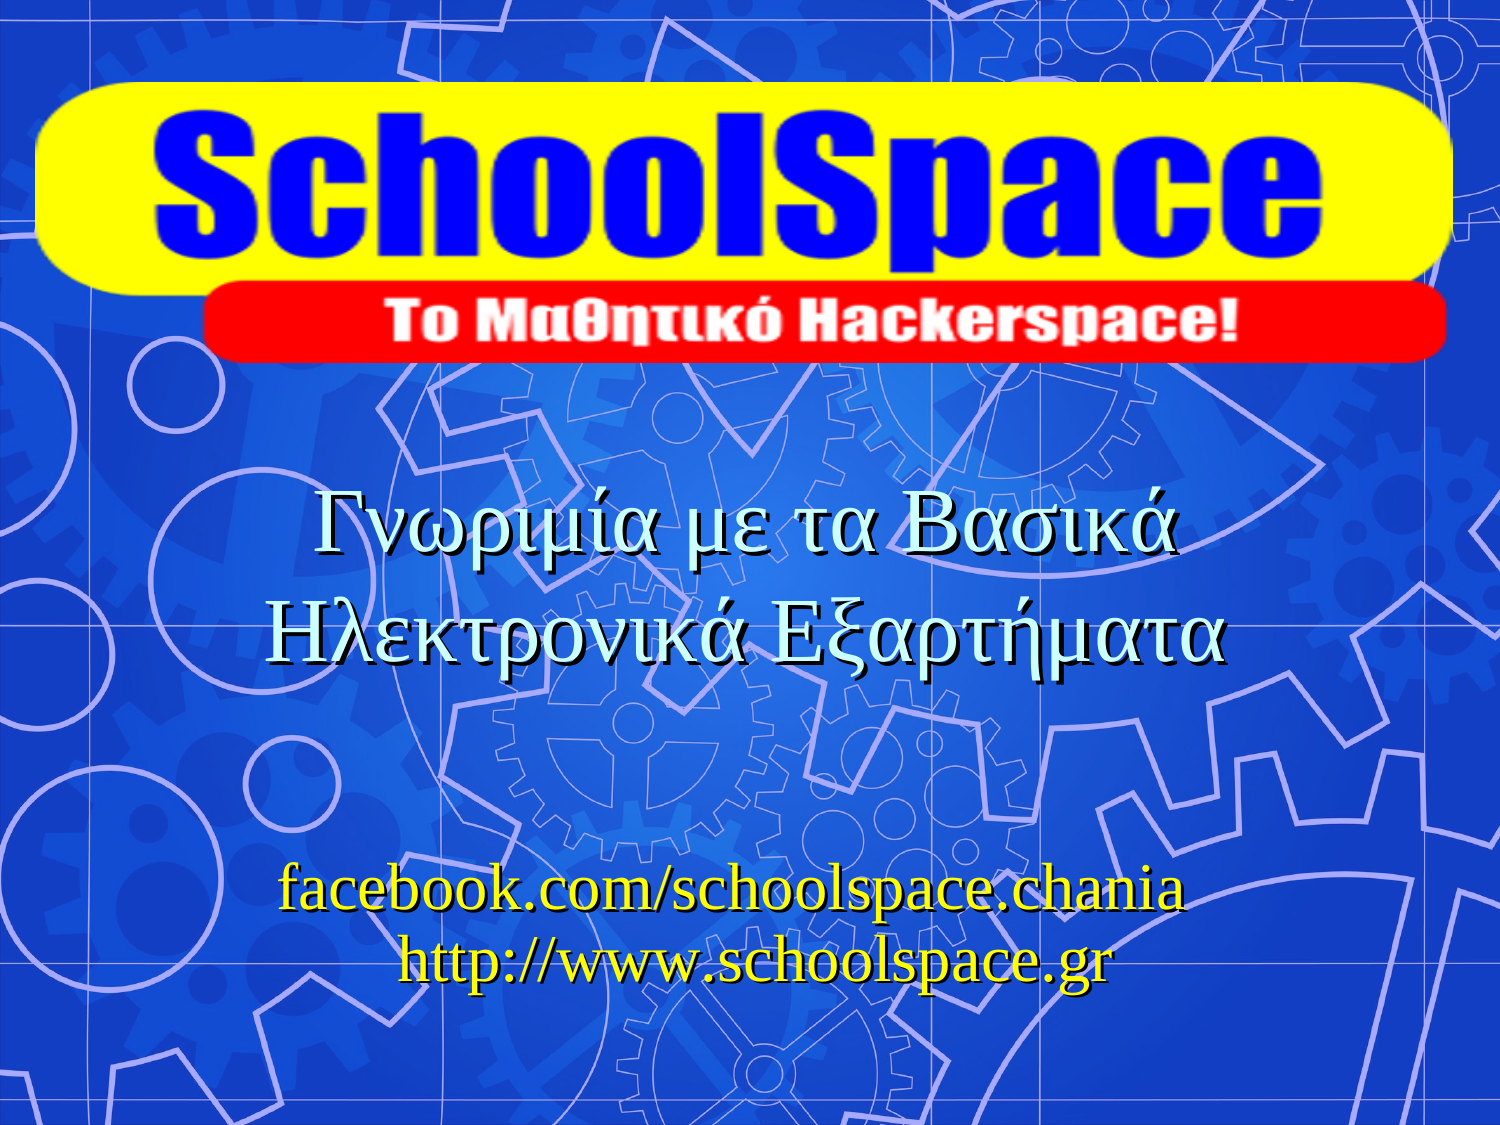

Γνωριμία με τα Βασικά
Ηλεκτρονικά Εξαρτήματα
facebook.com/schoolspace.chania
# http://www.schoolspace.gr